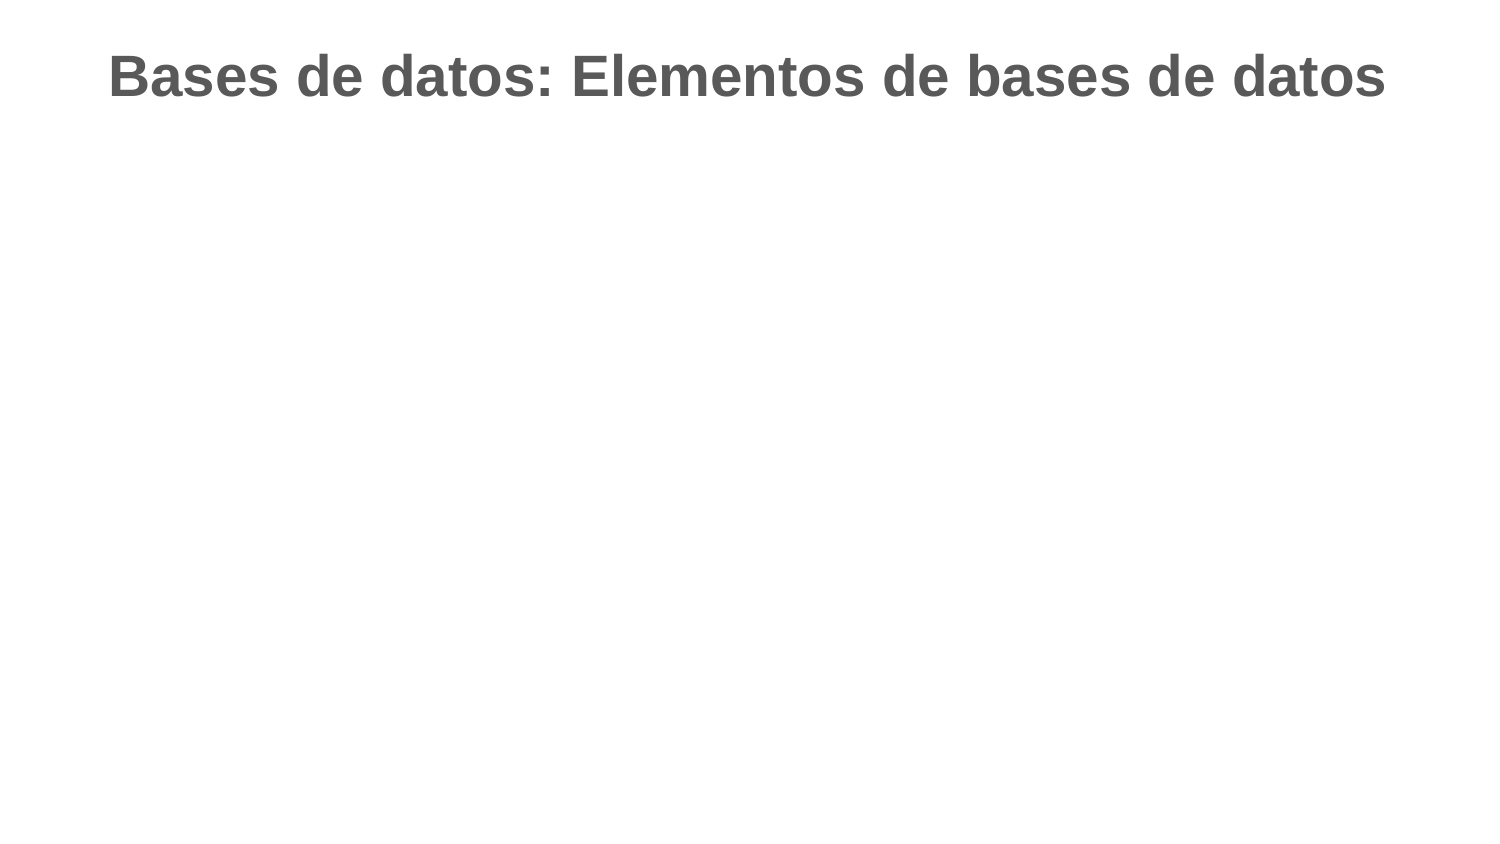

# Bases de datos: Elementos de bases de datos